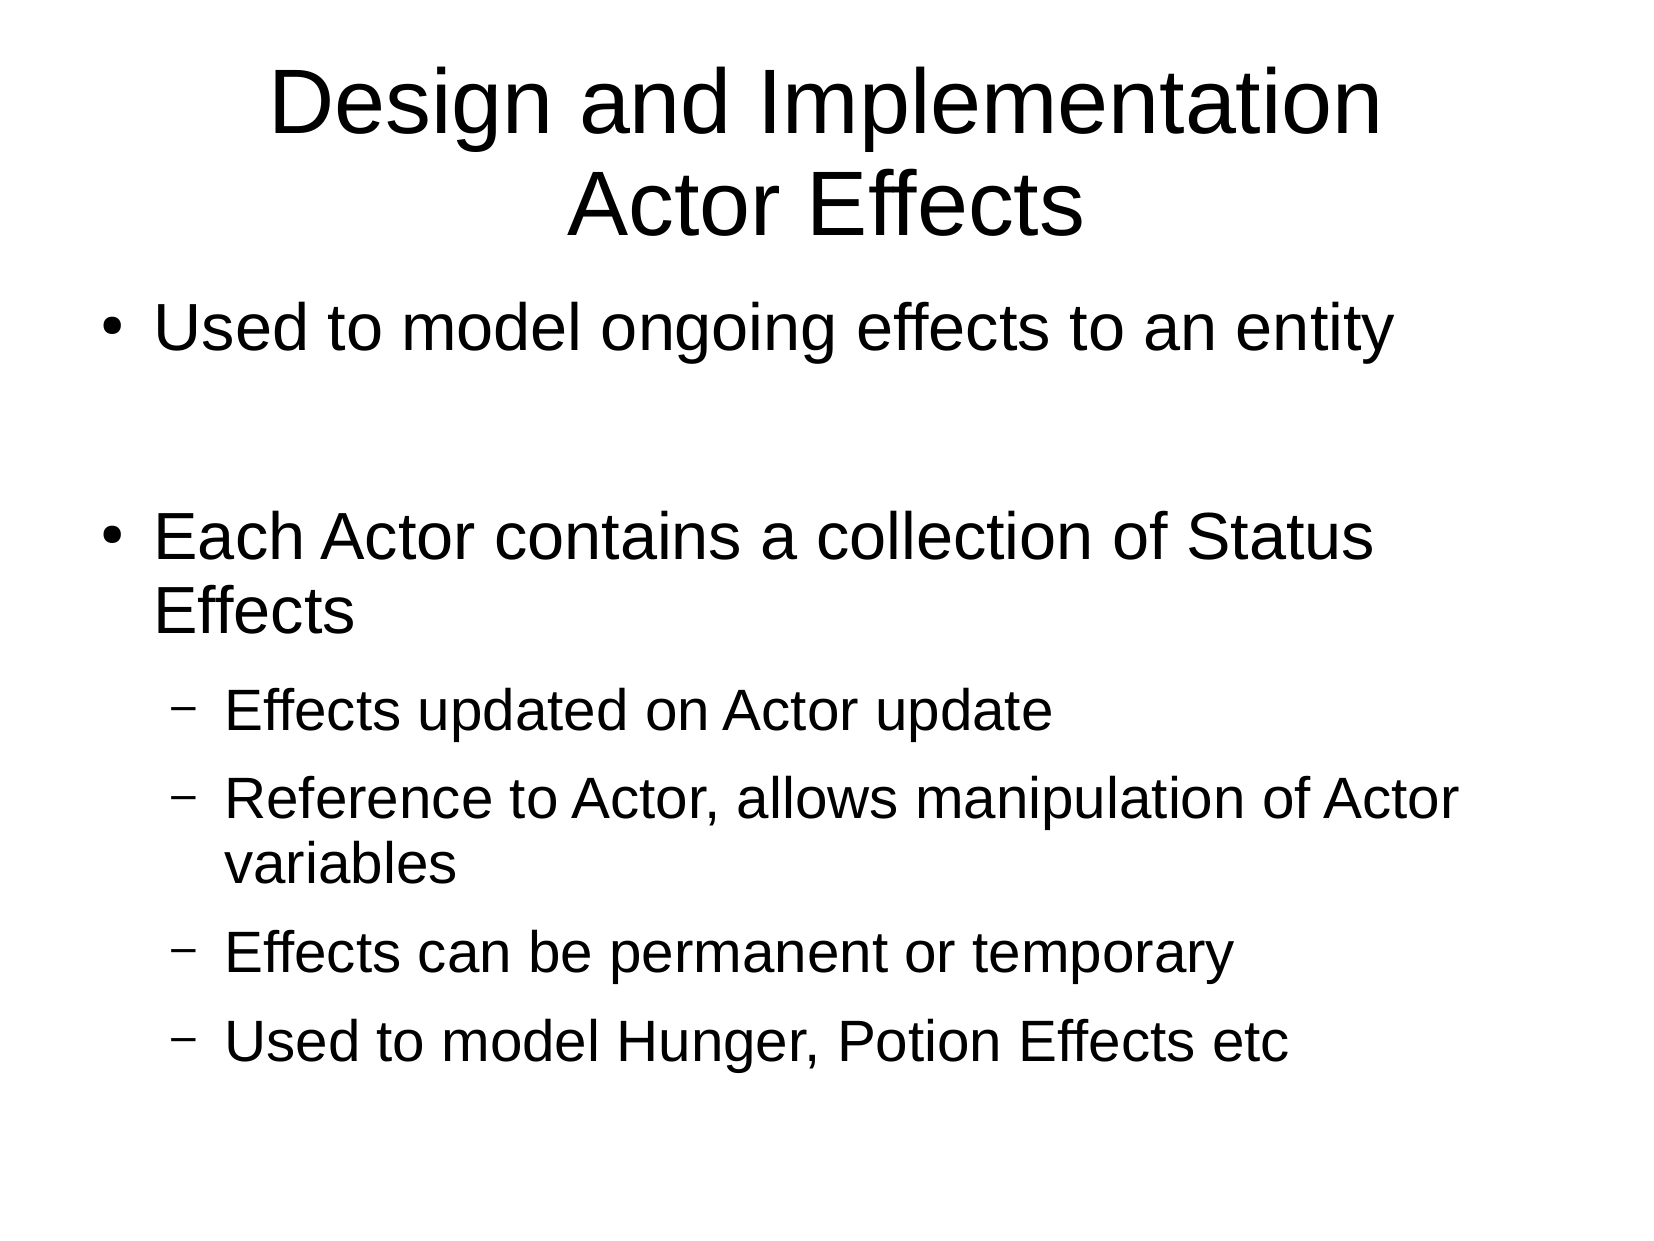

# Design and Implementation Actor Effects
Used to model ongoing effects to an entity
Each Actor contains a collection of Status Effects
Effects updated on Actor update
Reference to Actor, allows manipulation of Actor variables
Effects can be permanent or temporary
Used to model Hunger, Potion Effects etc